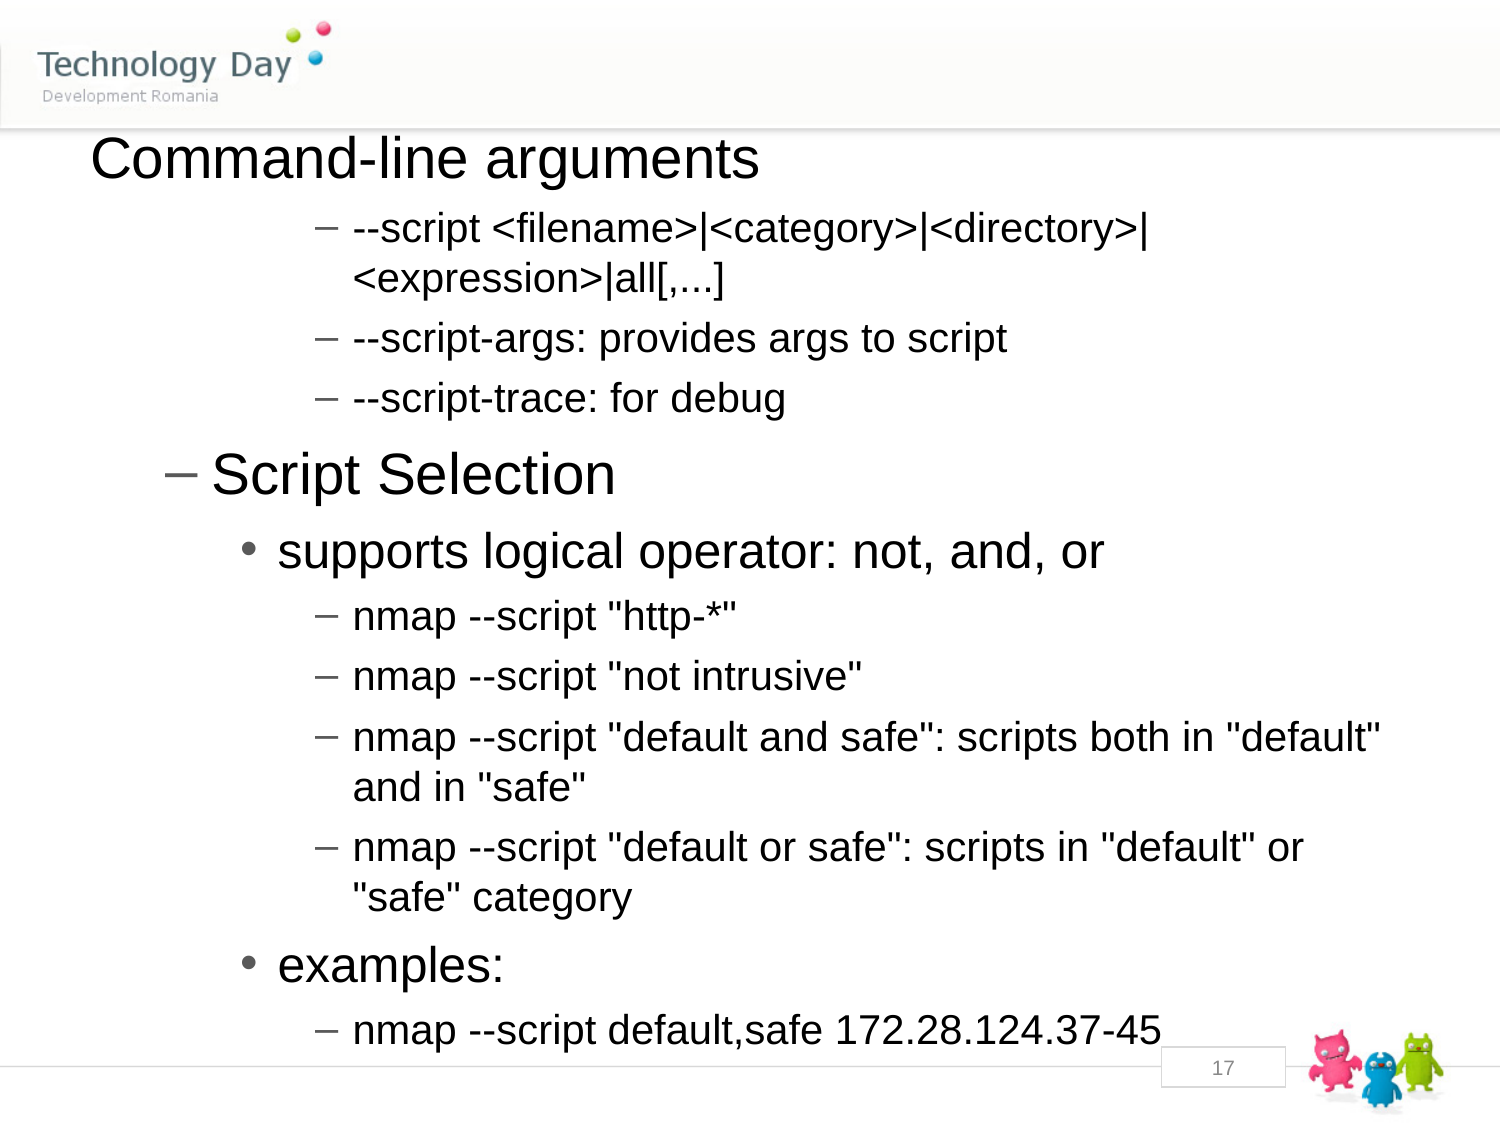

Command-line arguments
--script <filename>|<category>|<directory>|<expression>|all[,...]
--script-args: provides args to script
--script-trace: for debug
Script Selection
supports logical operator: not, and, or
nmap --script "http-*"
nmap --script "not intrusive"
nmap --script "default and safe": scripts both in "default" and in "safe"
nmap --script "default or safe": scripts in "default" or "safe" category
examples:
nmap --script default,safe 172.28.124.37-45
#